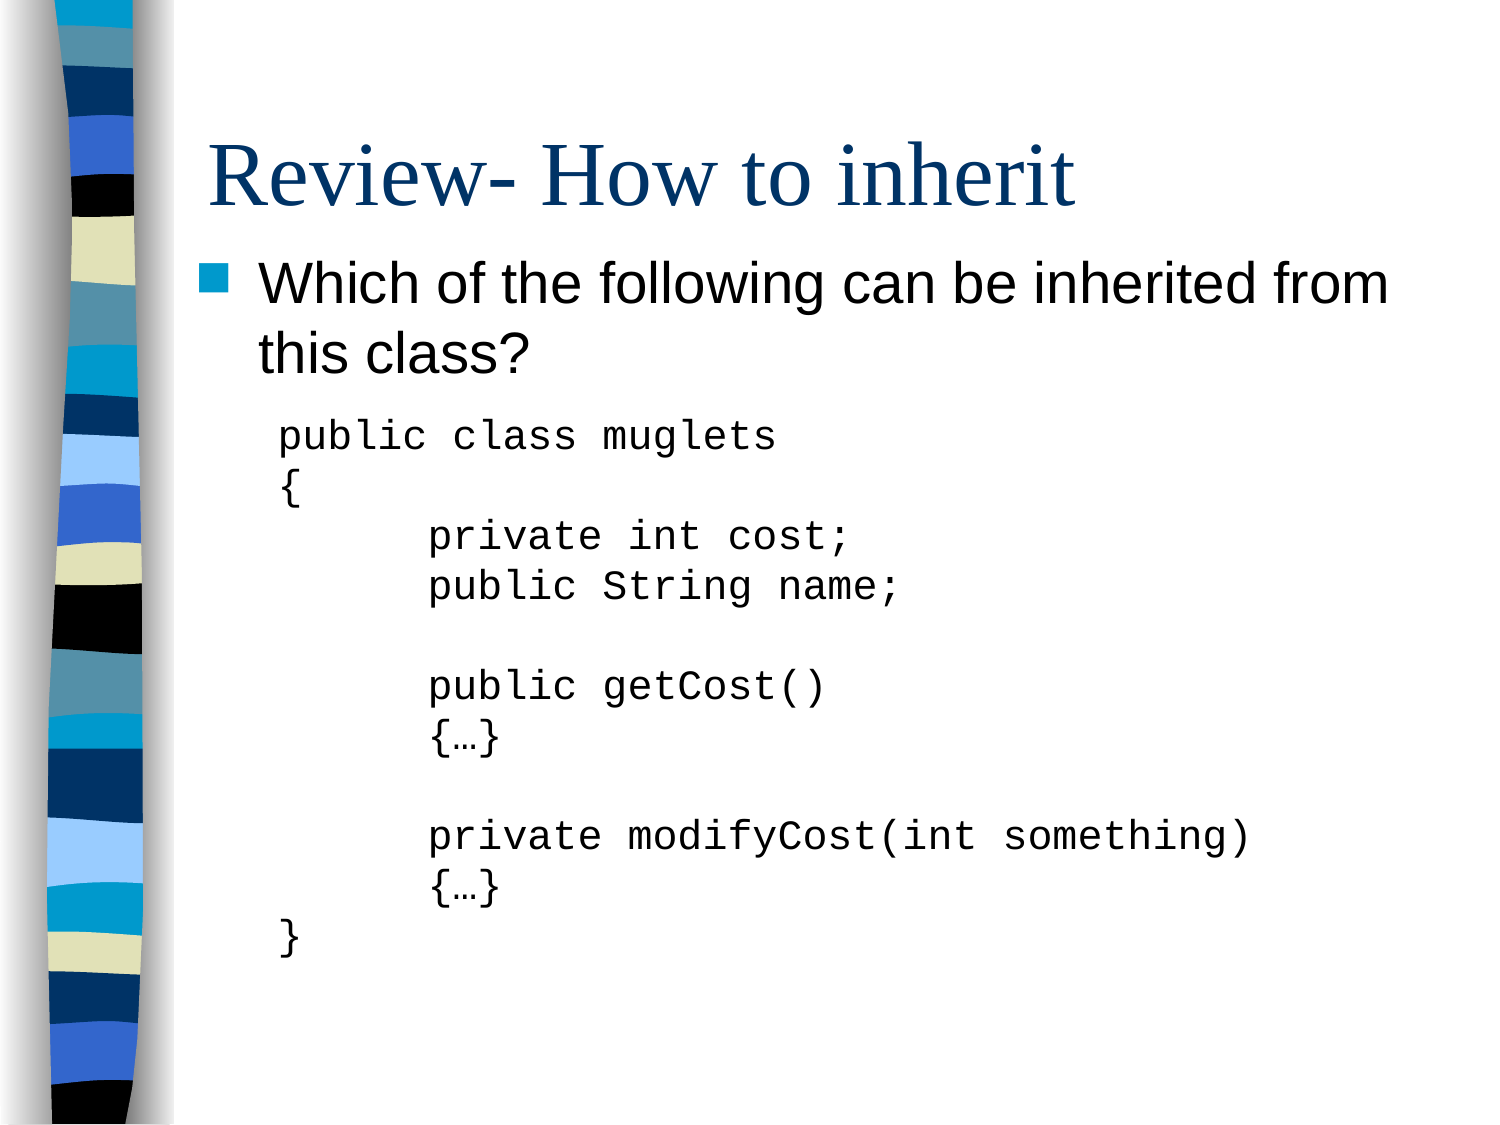

# Review- How to inherit
Which of the following can be inherited from this class?
public class muglets
{
	private int cost;
	public String name;
	public getCost()
	{…}
	private modifyCost(int something)
	{…}
}